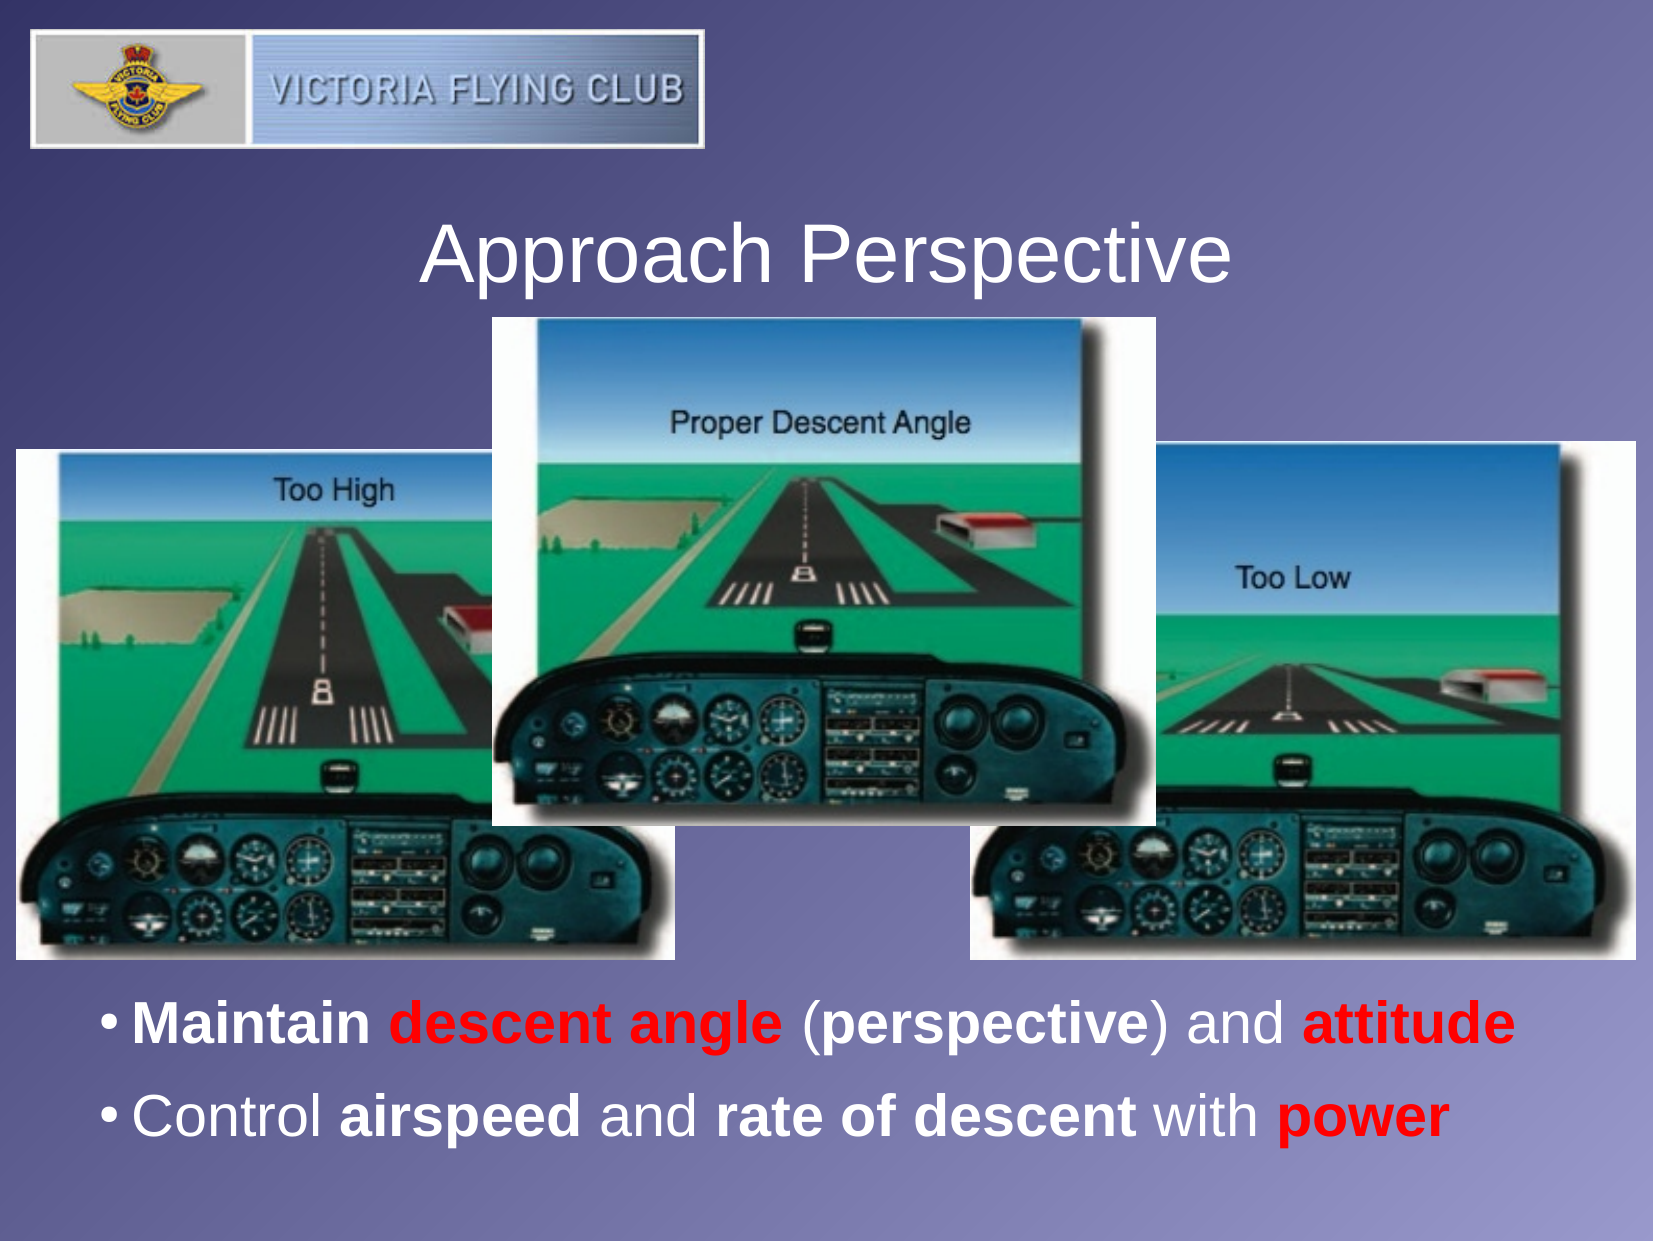

# Approach Perspective
Maintain descent angle (perspective) and attitude
Control airspeed and rate of descent with power